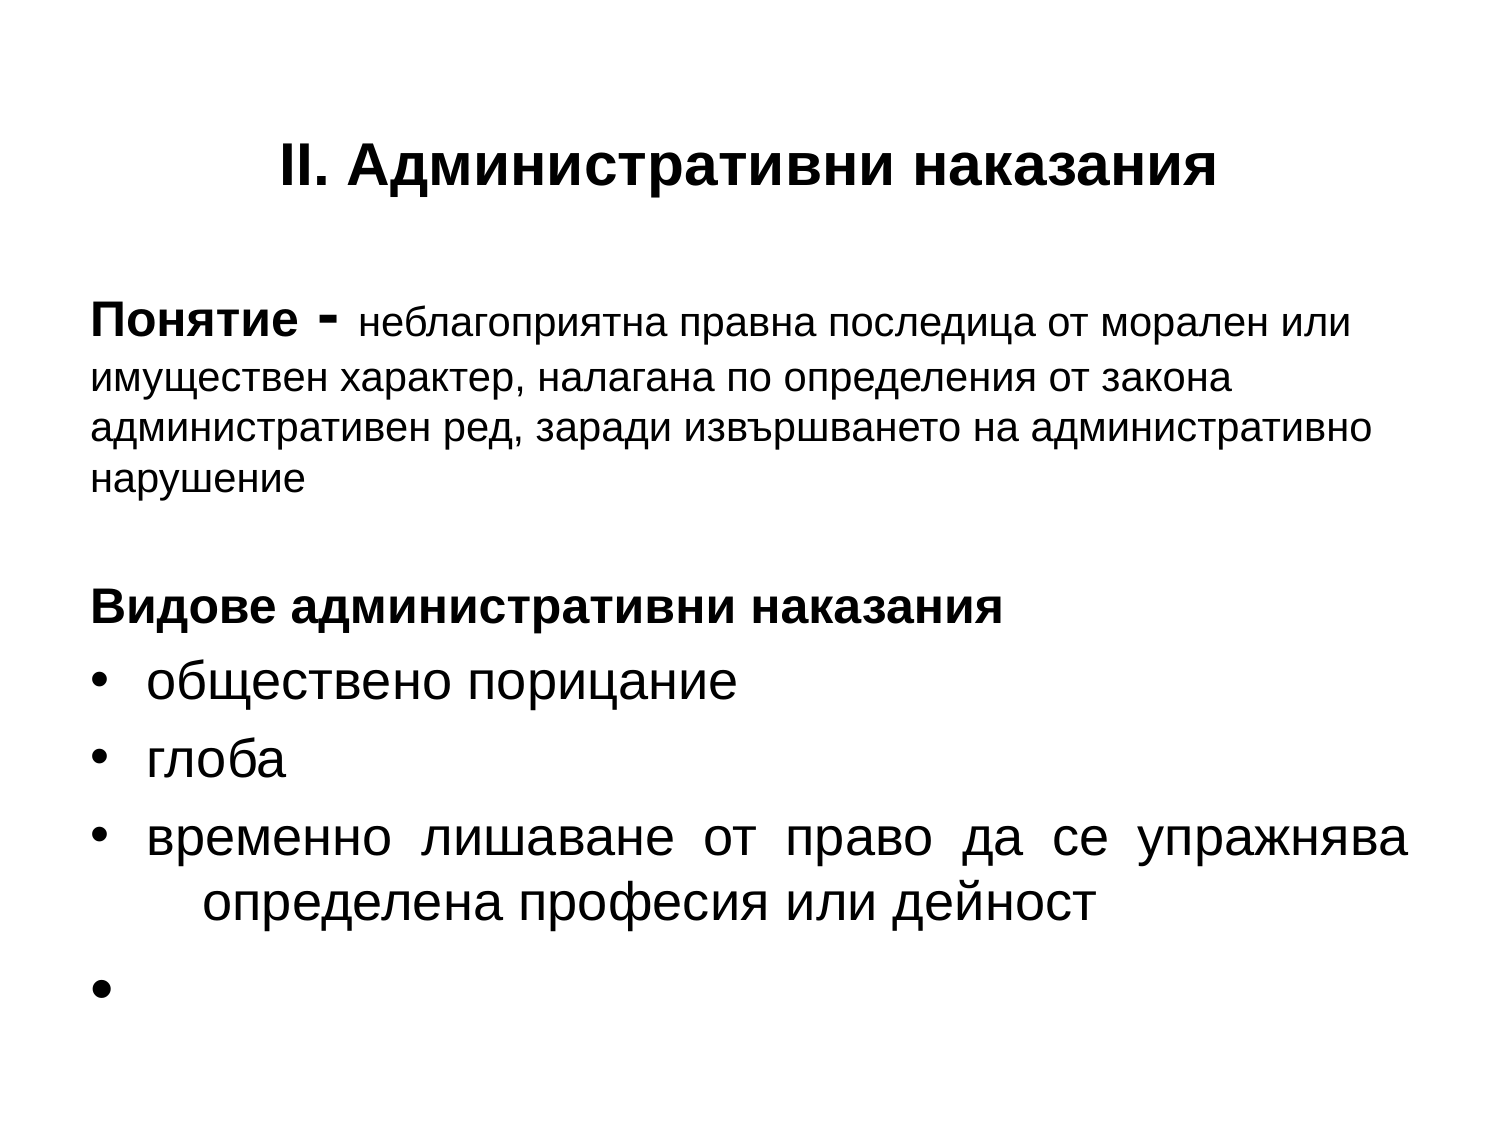

# ІІ. Административни наказания
Понятие - неблагоприятна правна последица от морален или имуществен характер, налагана по определения от закона административен ред, заради извършването на административно нарушение
Видове административни наказания
обществено порицание
глоба
временно лишаване от право да се упражнява определена професия или дейност